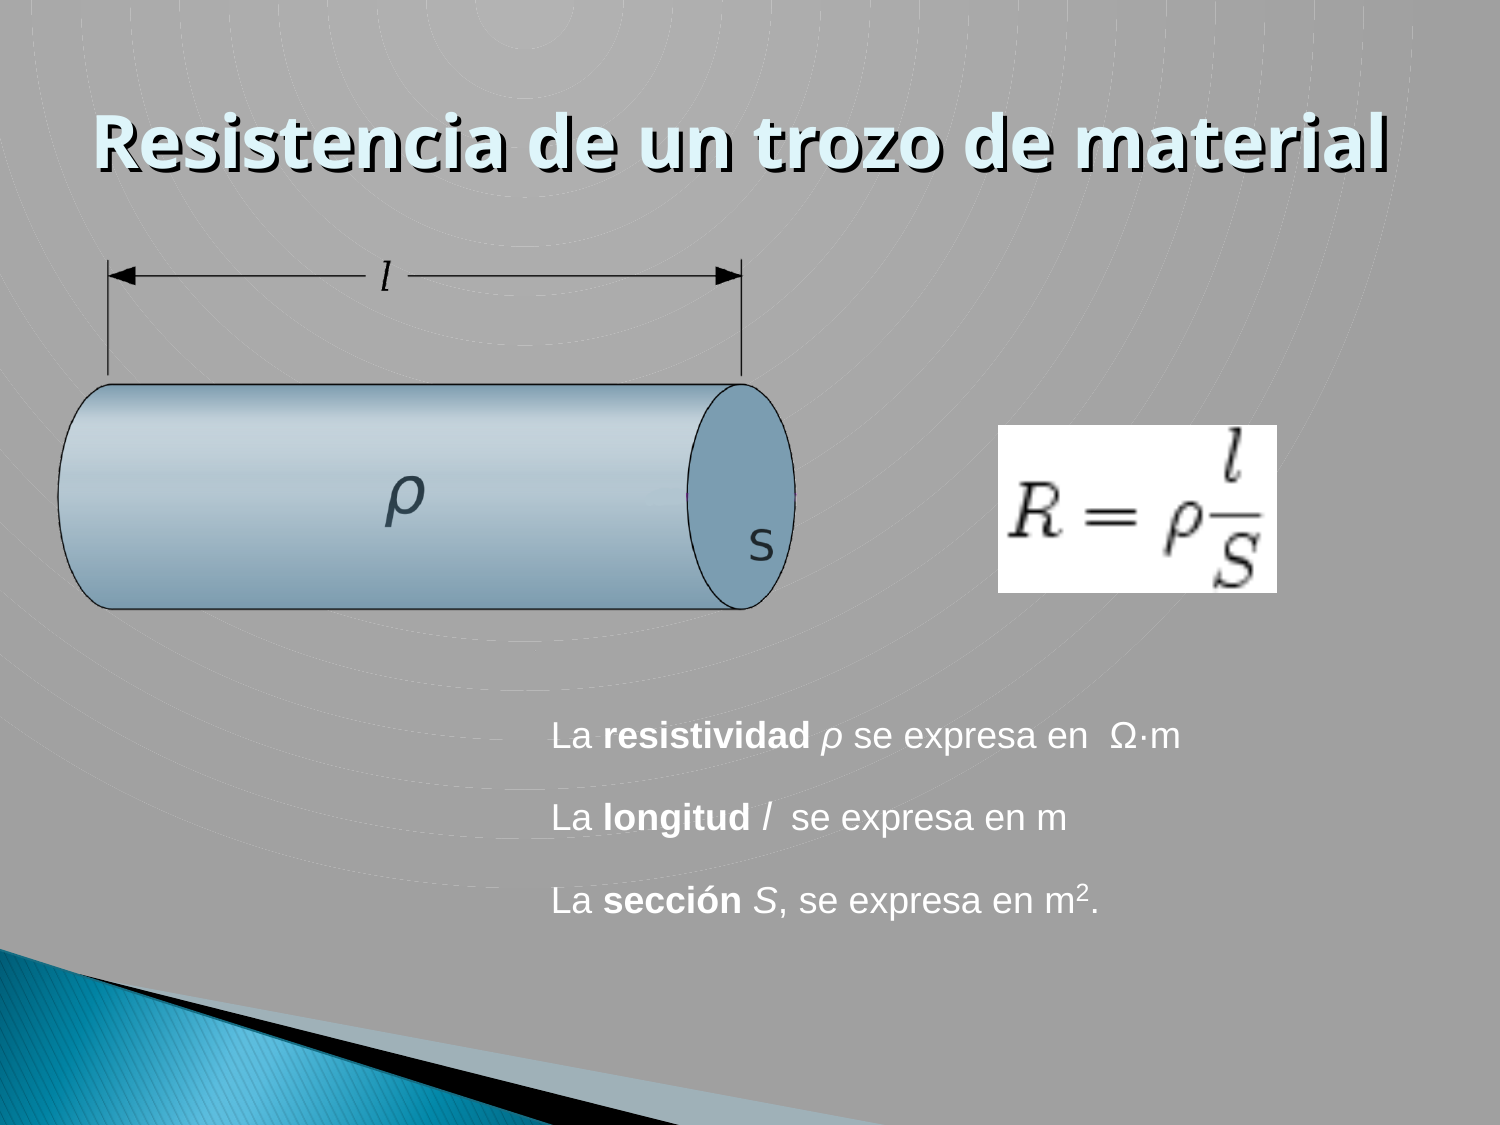

# Resistencia de un trozo de material
La resistividad ρ se expresa en Ω·m
La longitud l se expresa en m
La sección S, se expresa en m2.